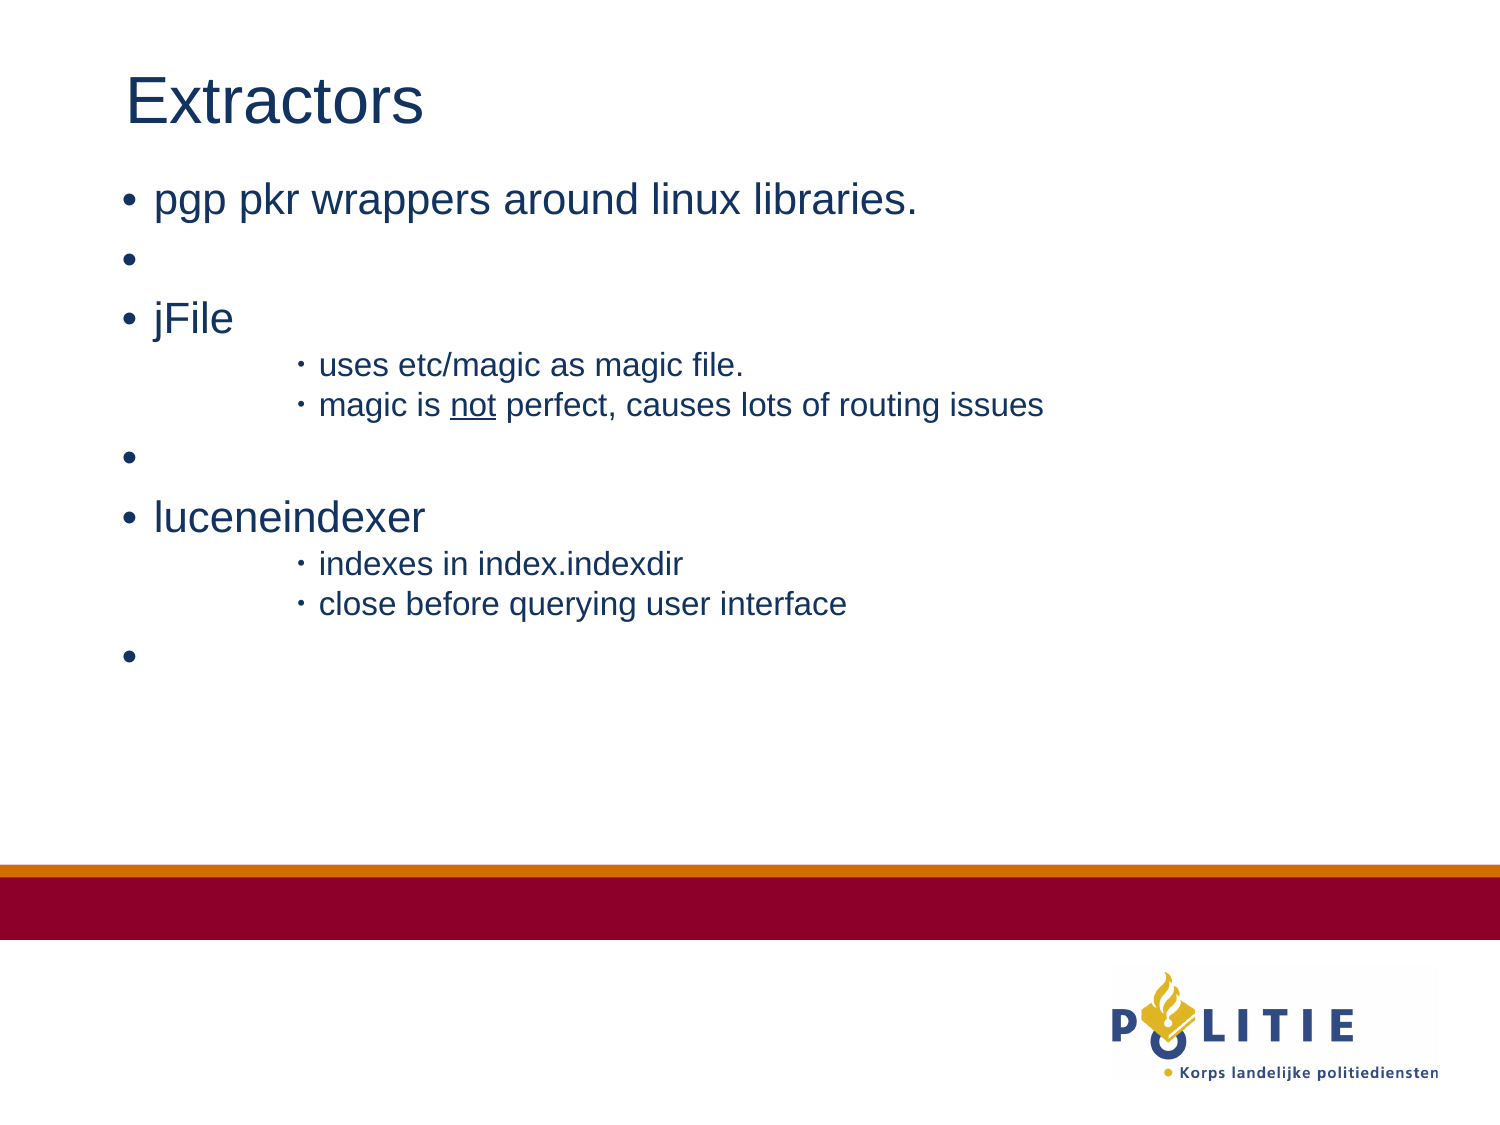

# Extractors
pgp pkr wrappers around linux libraries.
jFile
uses etc/magic as magic file.
magic is not perfect, causes lots of routing issues
luceneindexer
indexes in index.indexdir
close before querying user interface